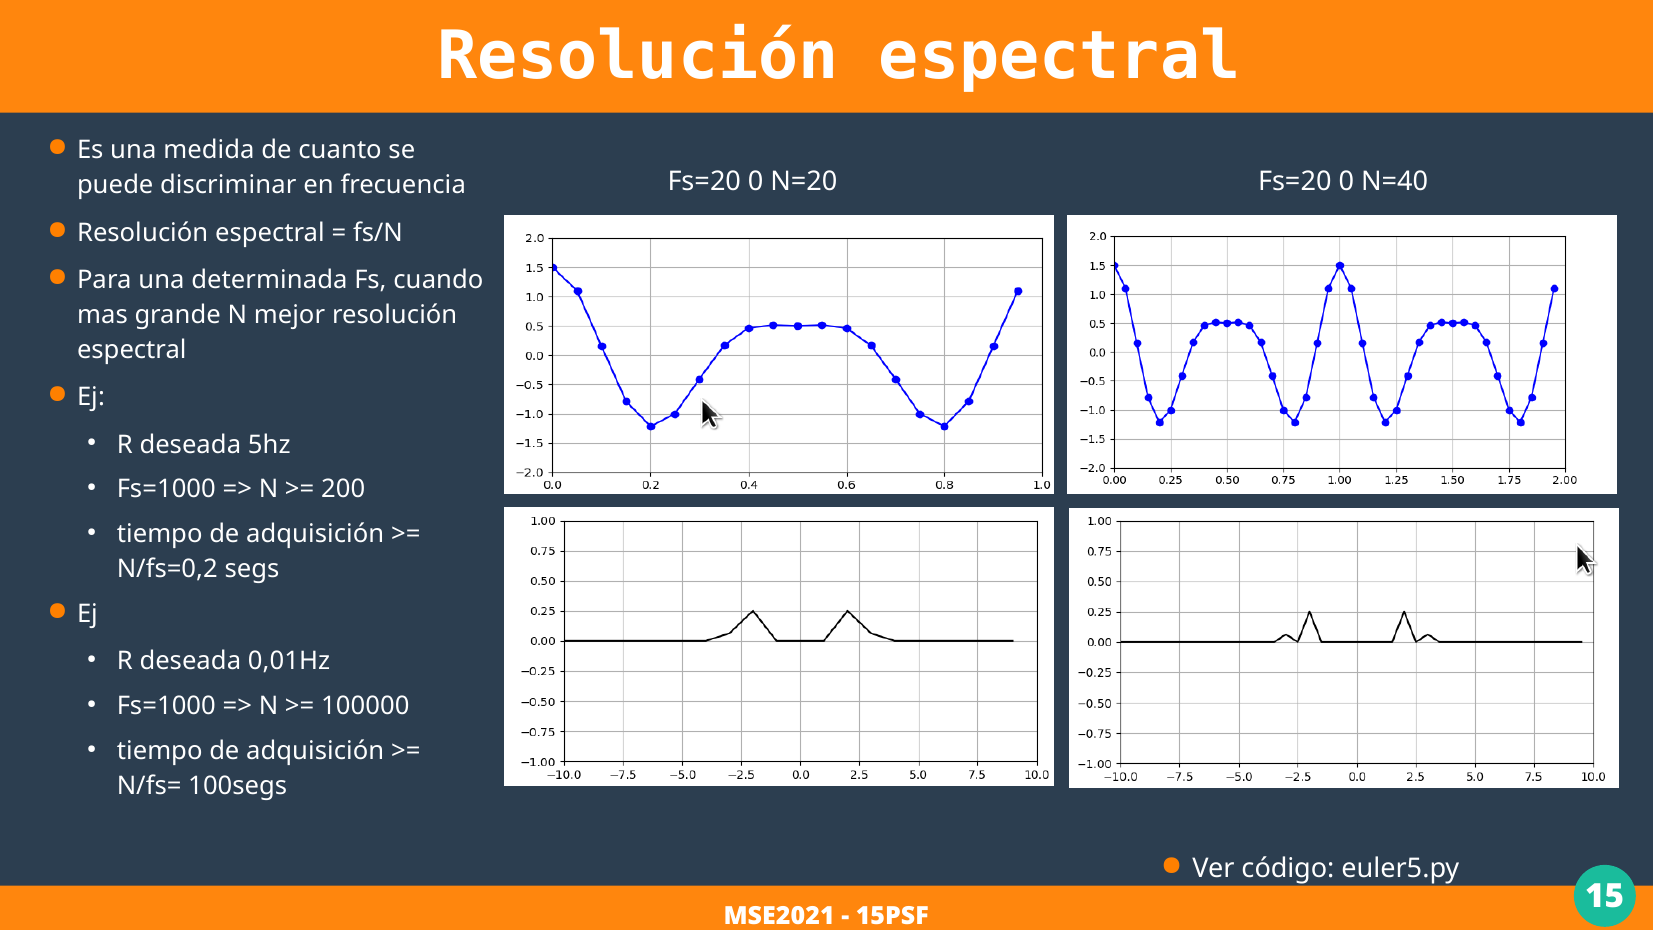

# Resolución espectral
Es una medida de cuanto se puede discriminar en frecuencia
Resolución espectral = fs/N
Para una determinada Fs, cuando mas grande N mejor resolución espectral
Ej:
R deseada 5hz
Fs=1000 => N >= 200
tiempo de adquisición >= N/fs=0,2 segs
Ej
R deseada 0,01Hz
Fs=1000 => N >= 100000
tiempo de adquisición >= N/fs= 100segs
Fs=20 0 N=20
Fs=20 0 N=40
Ver código: euler5.py
MSE2021 - 15PSF